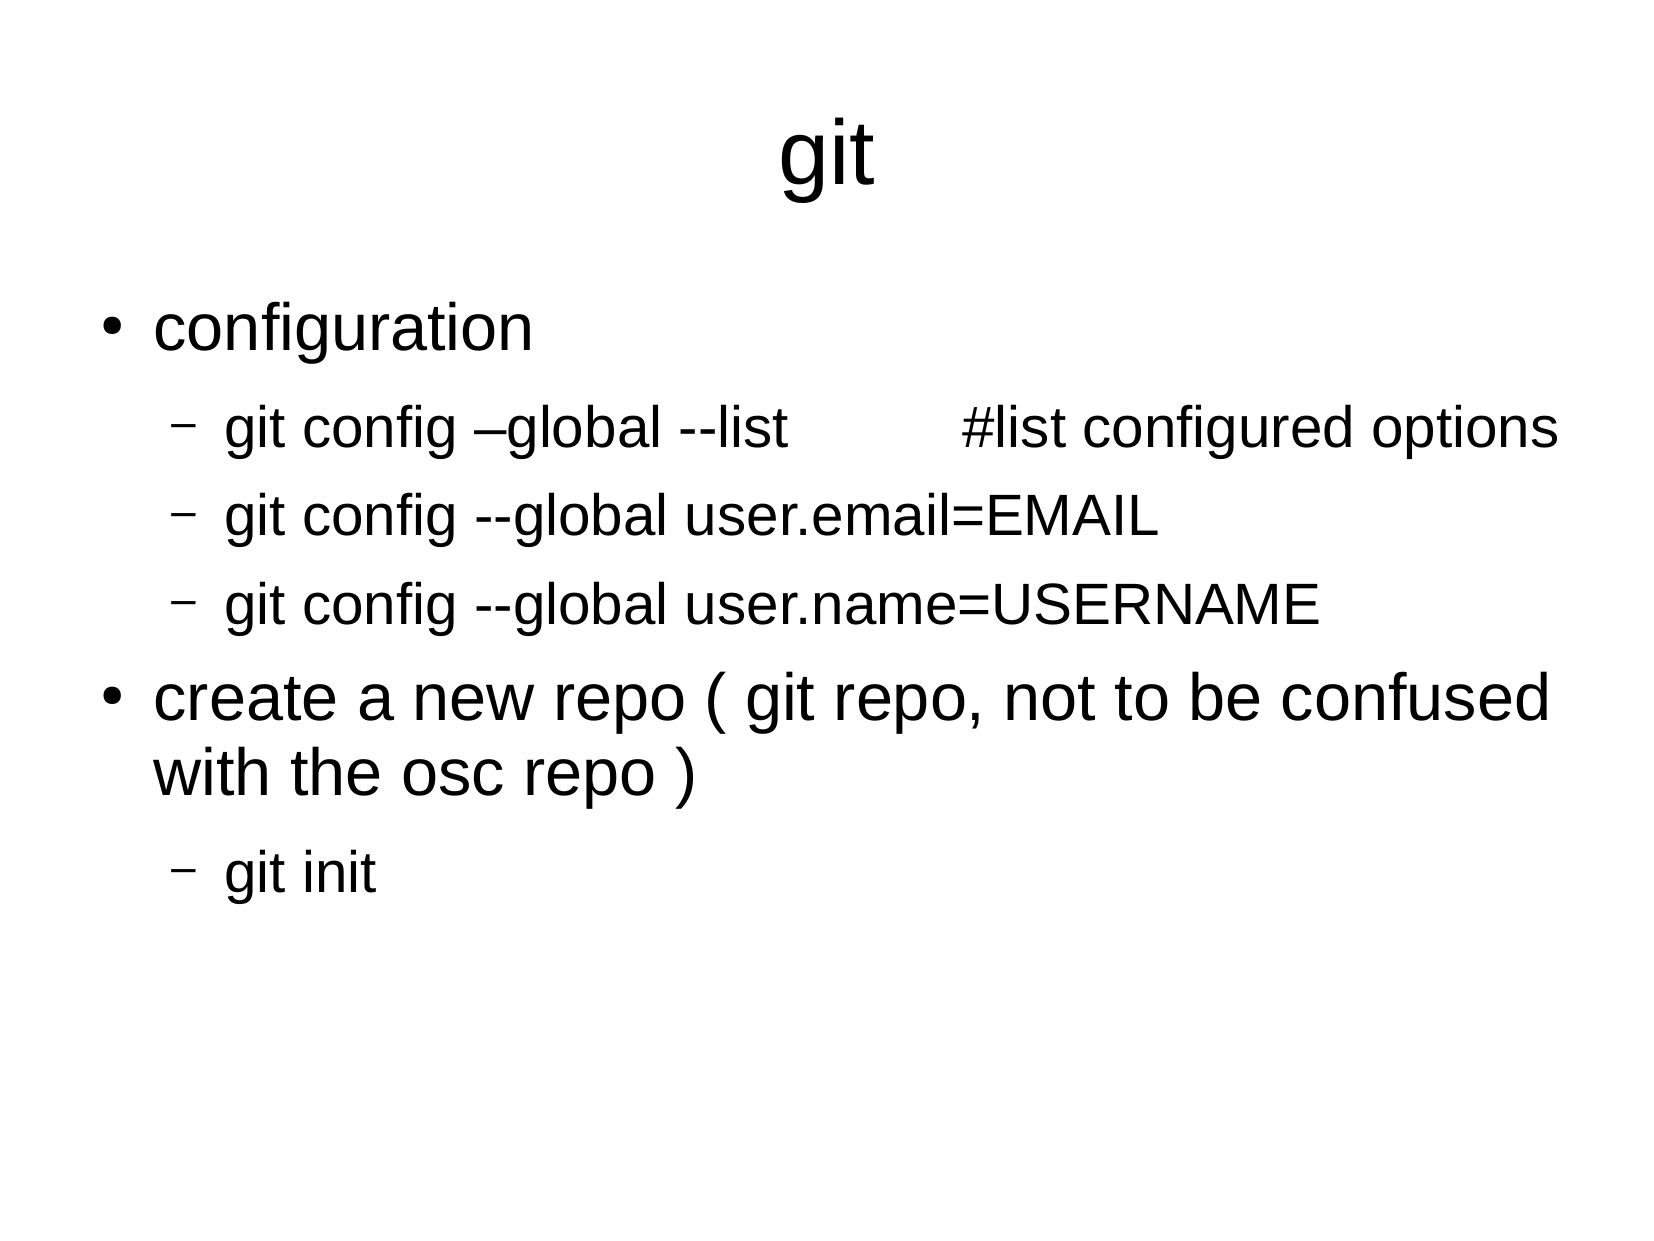

# git
configuration
git config –global --list			#list configured options
git config --global user.email=EMAIL
git config --global user.name=USERNAME
create a new repo ( git repo, not to be confused with the osc repo )
git init